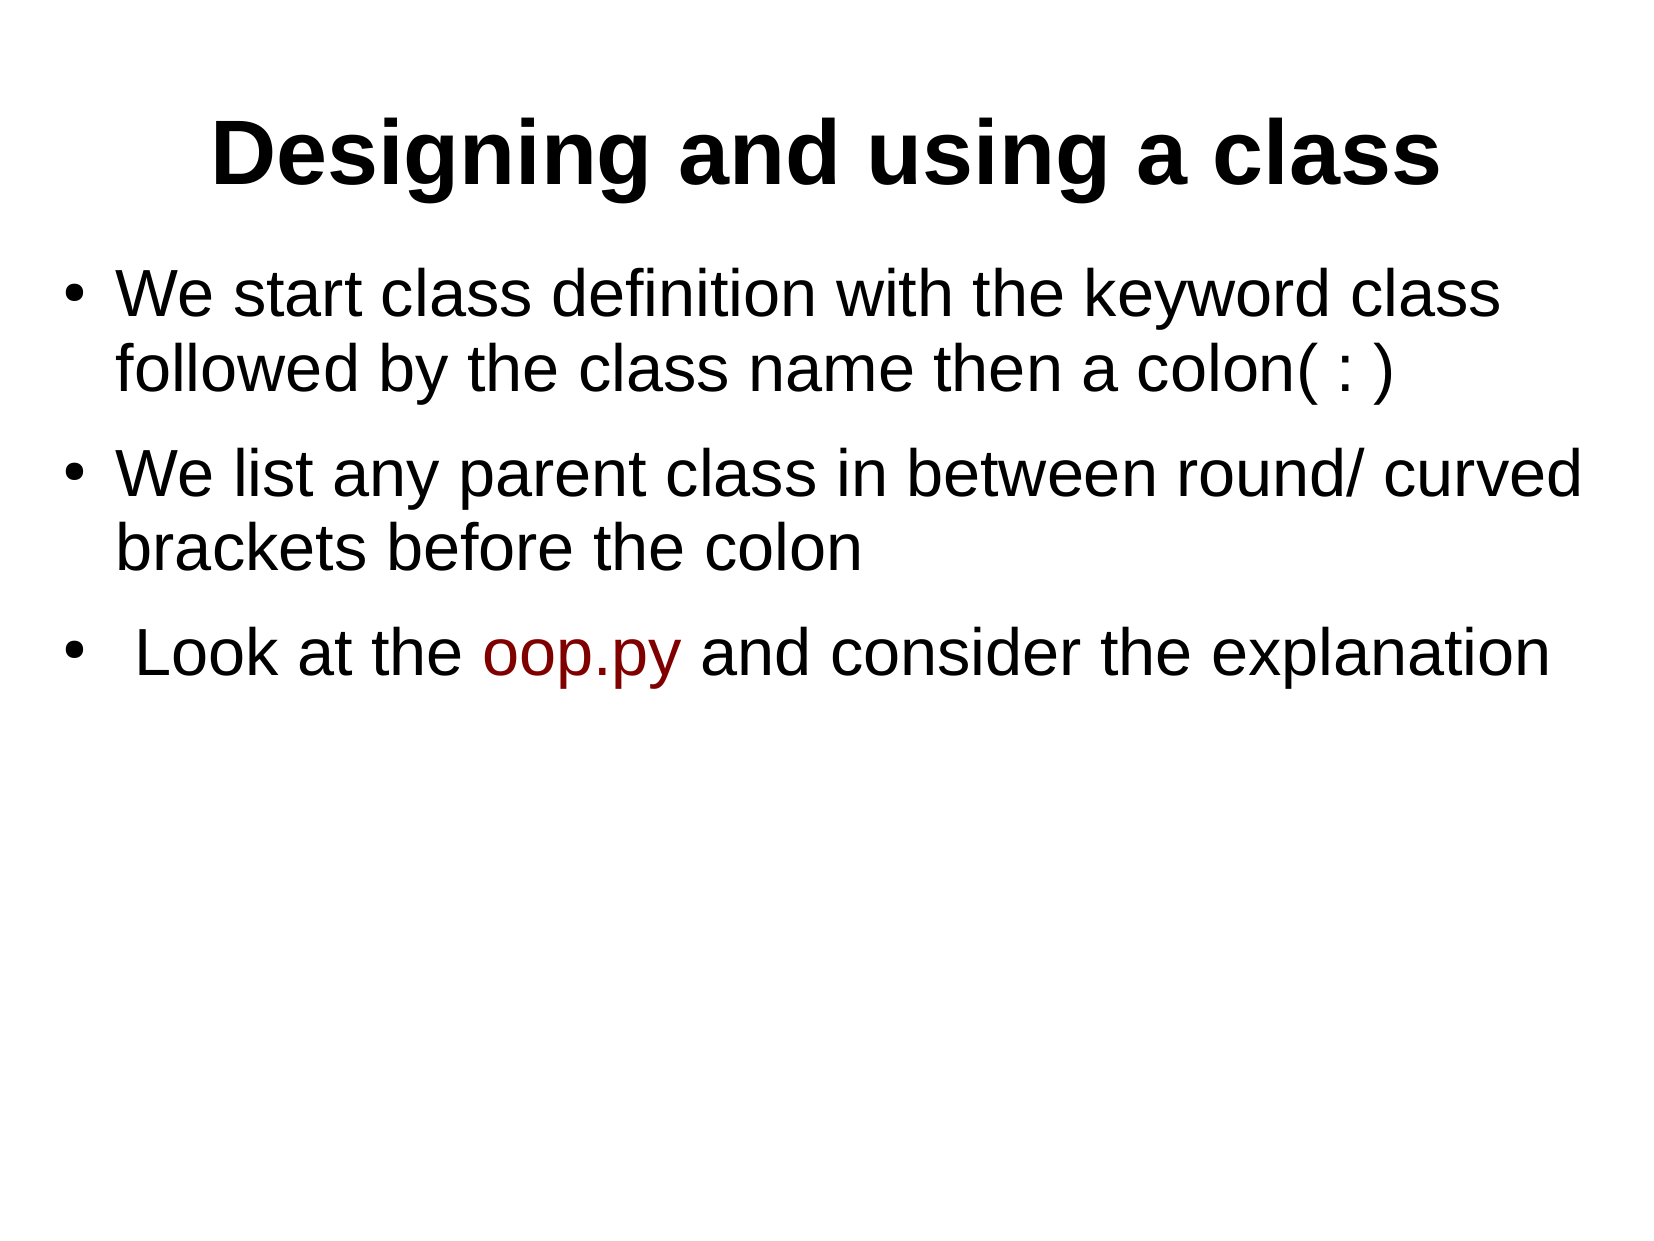

# Designing and using a class
We start class definition with the keyword class followed by the class name then a colon( : )
We list any parent class in between round/ curved brackets before the colon
 Look at the oop.py and consider the explanation